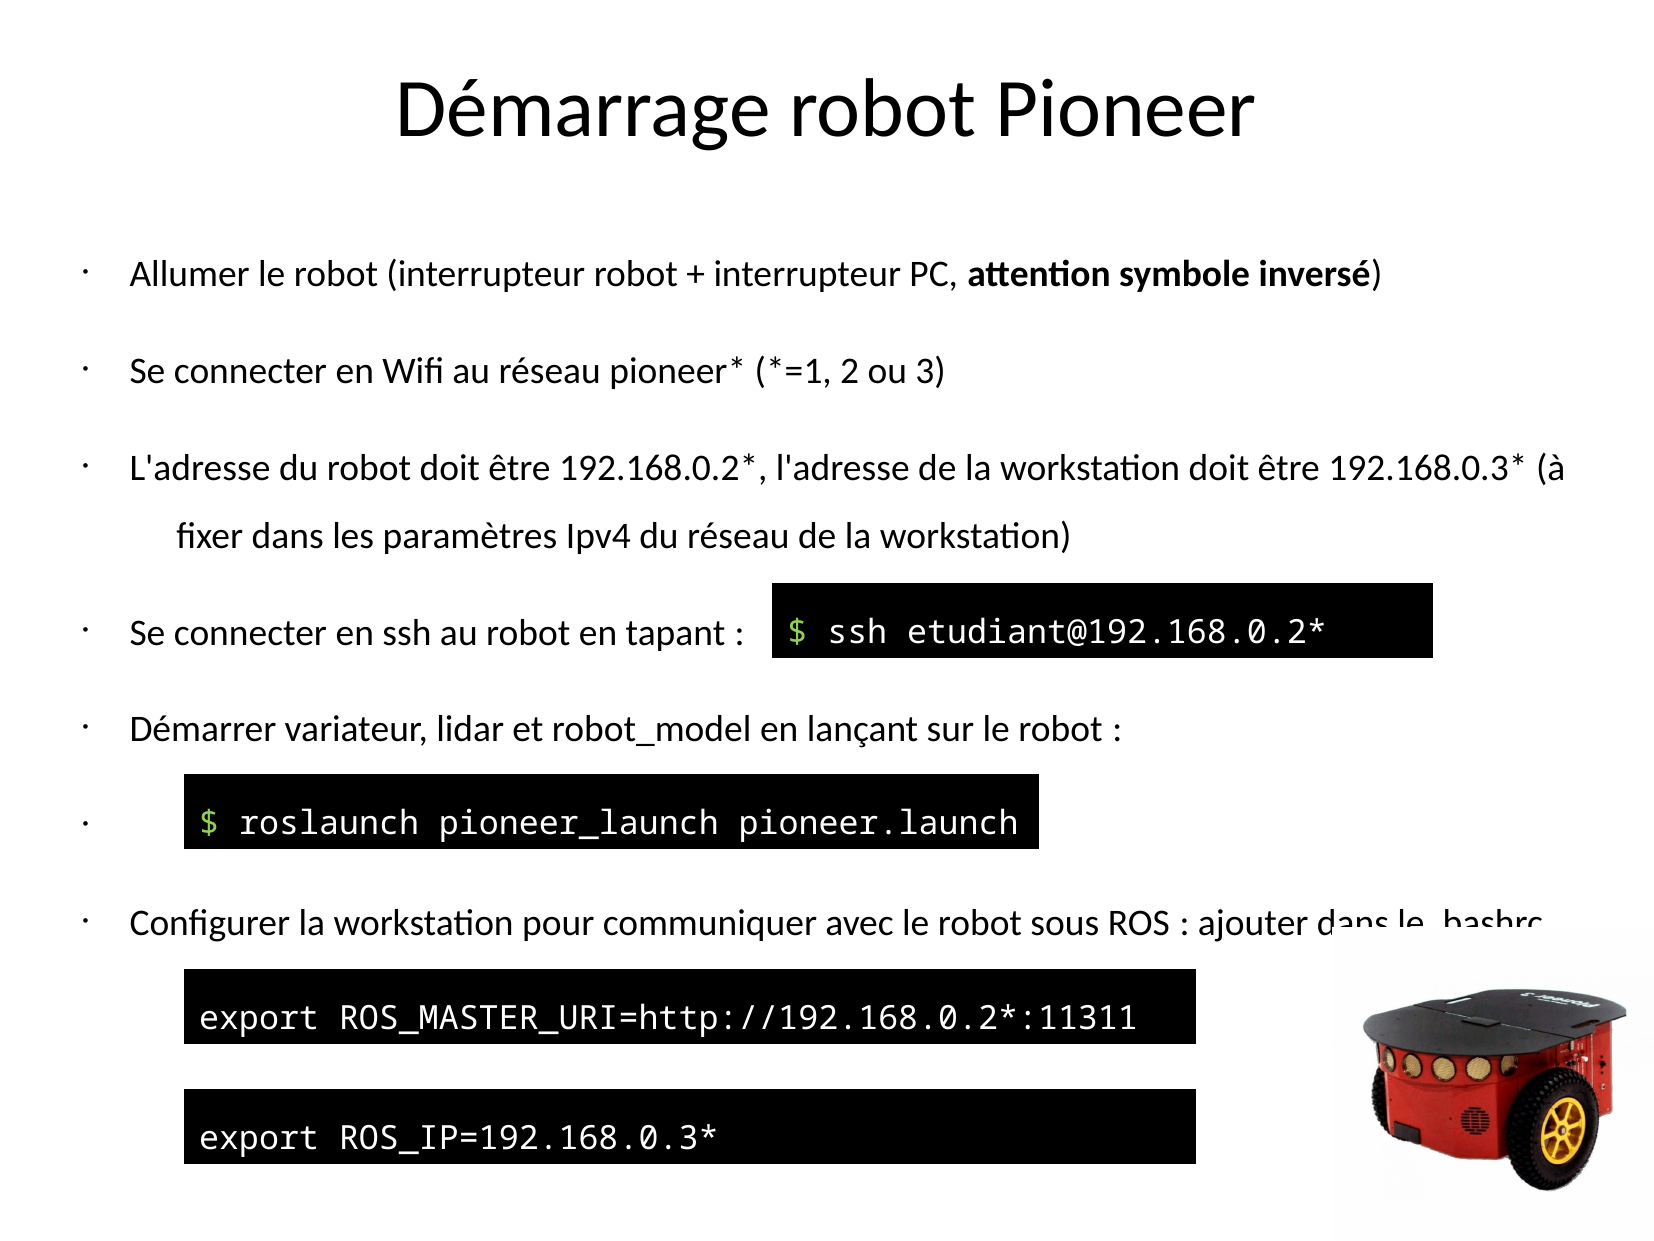

# Démarrage robot Pioneer
Allumer le robot (interrupteur robot + interrupteur PC, attention symbole inversé)
Se connecter en Wifi au réseau pioneer* (*=1, 2 ou 3)
L'adresse du robot doit être 192.168.0.2*, l'adresse de la workstation doit être 192.168.0.3* (à fixer dans les paramètres Ipv4 du réseau de la workstation)
Se connecter en ssh au robot en tapant :
Démarrer variateur, lidar et robot_model en lançant sur le robot :
Configurer la workstation pour communiquer avec le robot sous ROS : ajouter dans le .bashrc
$ ssh etudiant@192.168.0.2*
$ roslaunch pioneer_launch pioneer.launch
export ROS_MASTER_URI=http://192.168.0.2*:11311
export ROS_IP=192.168.0.3*